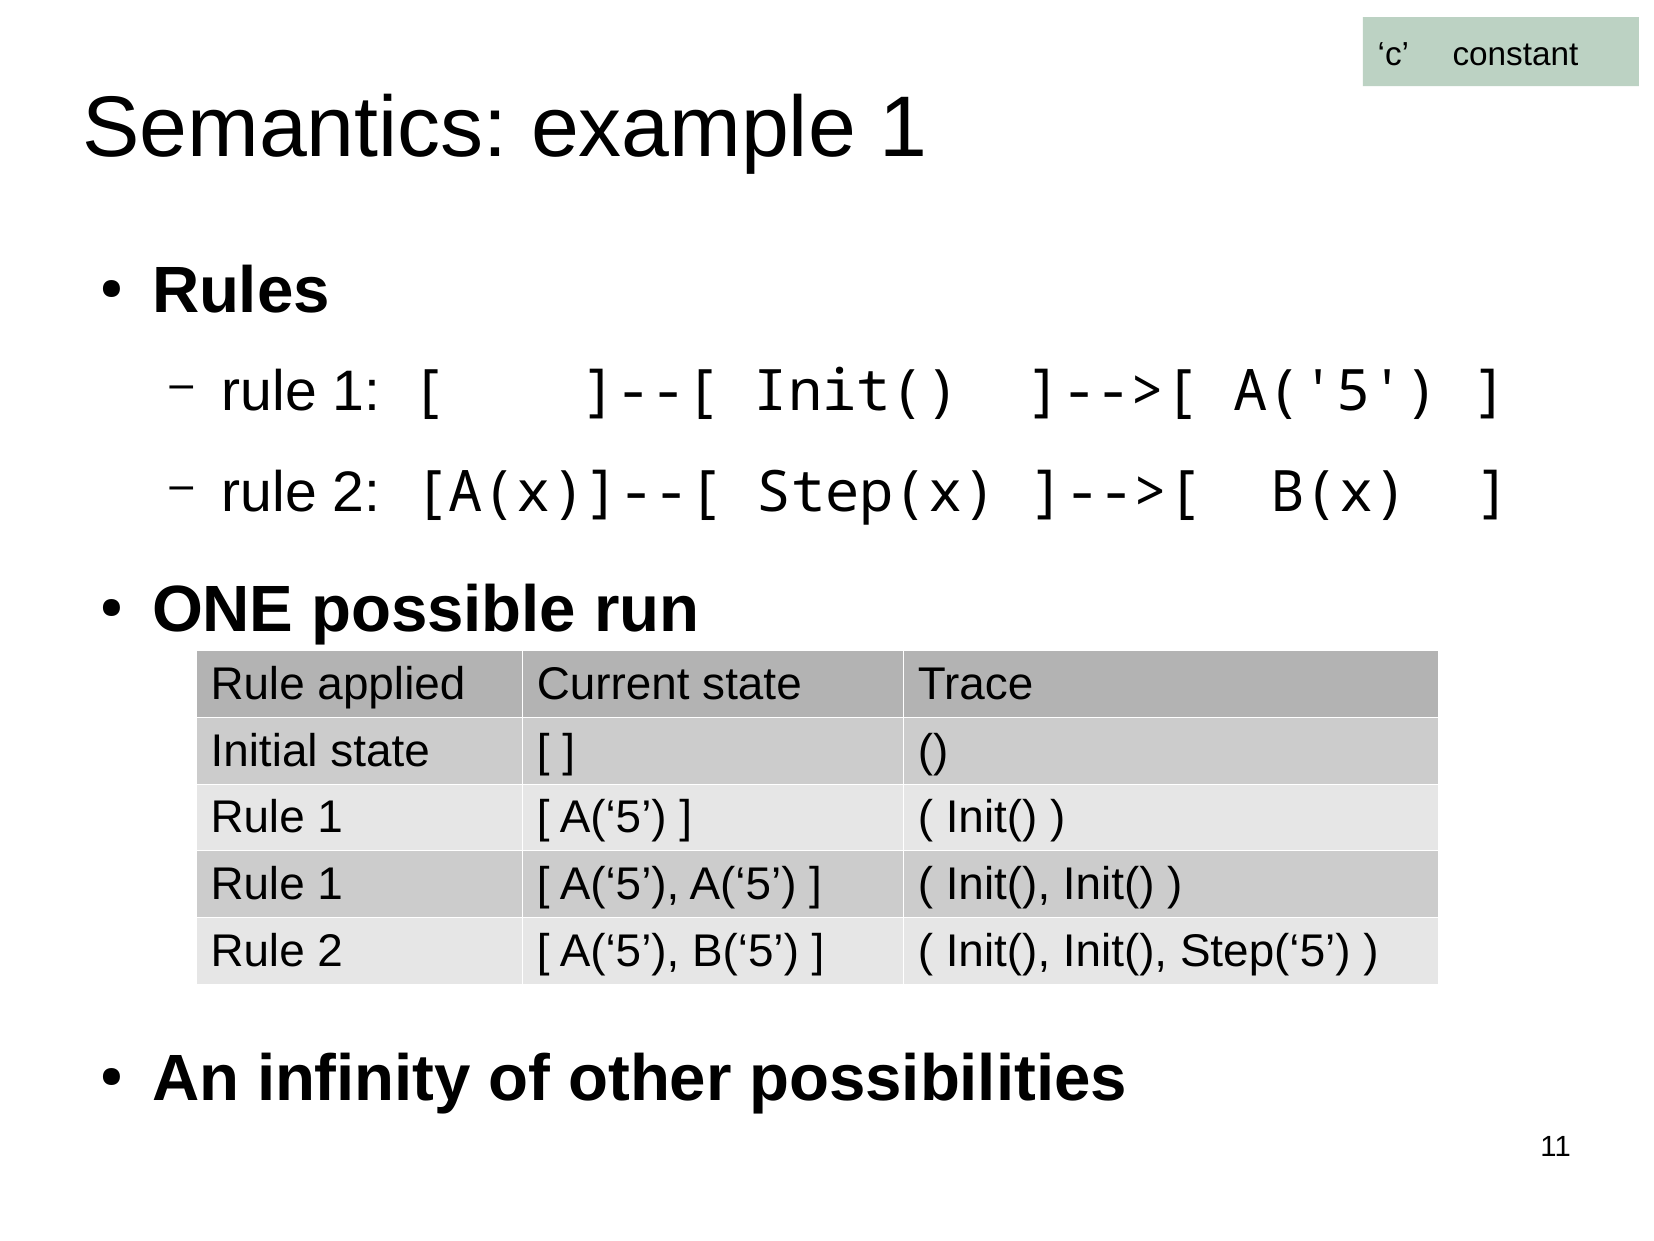

‘c’	constant
# Semantics: example 1
Rules
rule 1: [ ]--[ Init() ]-->[ A('5') ]
rule 2: [A(x)]--[ Step(x) ]-->[ B(x) ]
ONE possible run
An infinity of other possibilities
| Rule applied | Current state | Trace |
| --- | --- | --- |
| Initial state | [ ] | () |
| Rule 1 | [ A(‘5’) ] | ( Init() ) |
| Rule 1 | [ A(‘5’), A(‘5’) ] | ( Init(), Init() ) |
| Rule 2 | [ A(‘5’), B(‘5’) ] | ( Init(), Init(), Step(‘5’) ) |
11